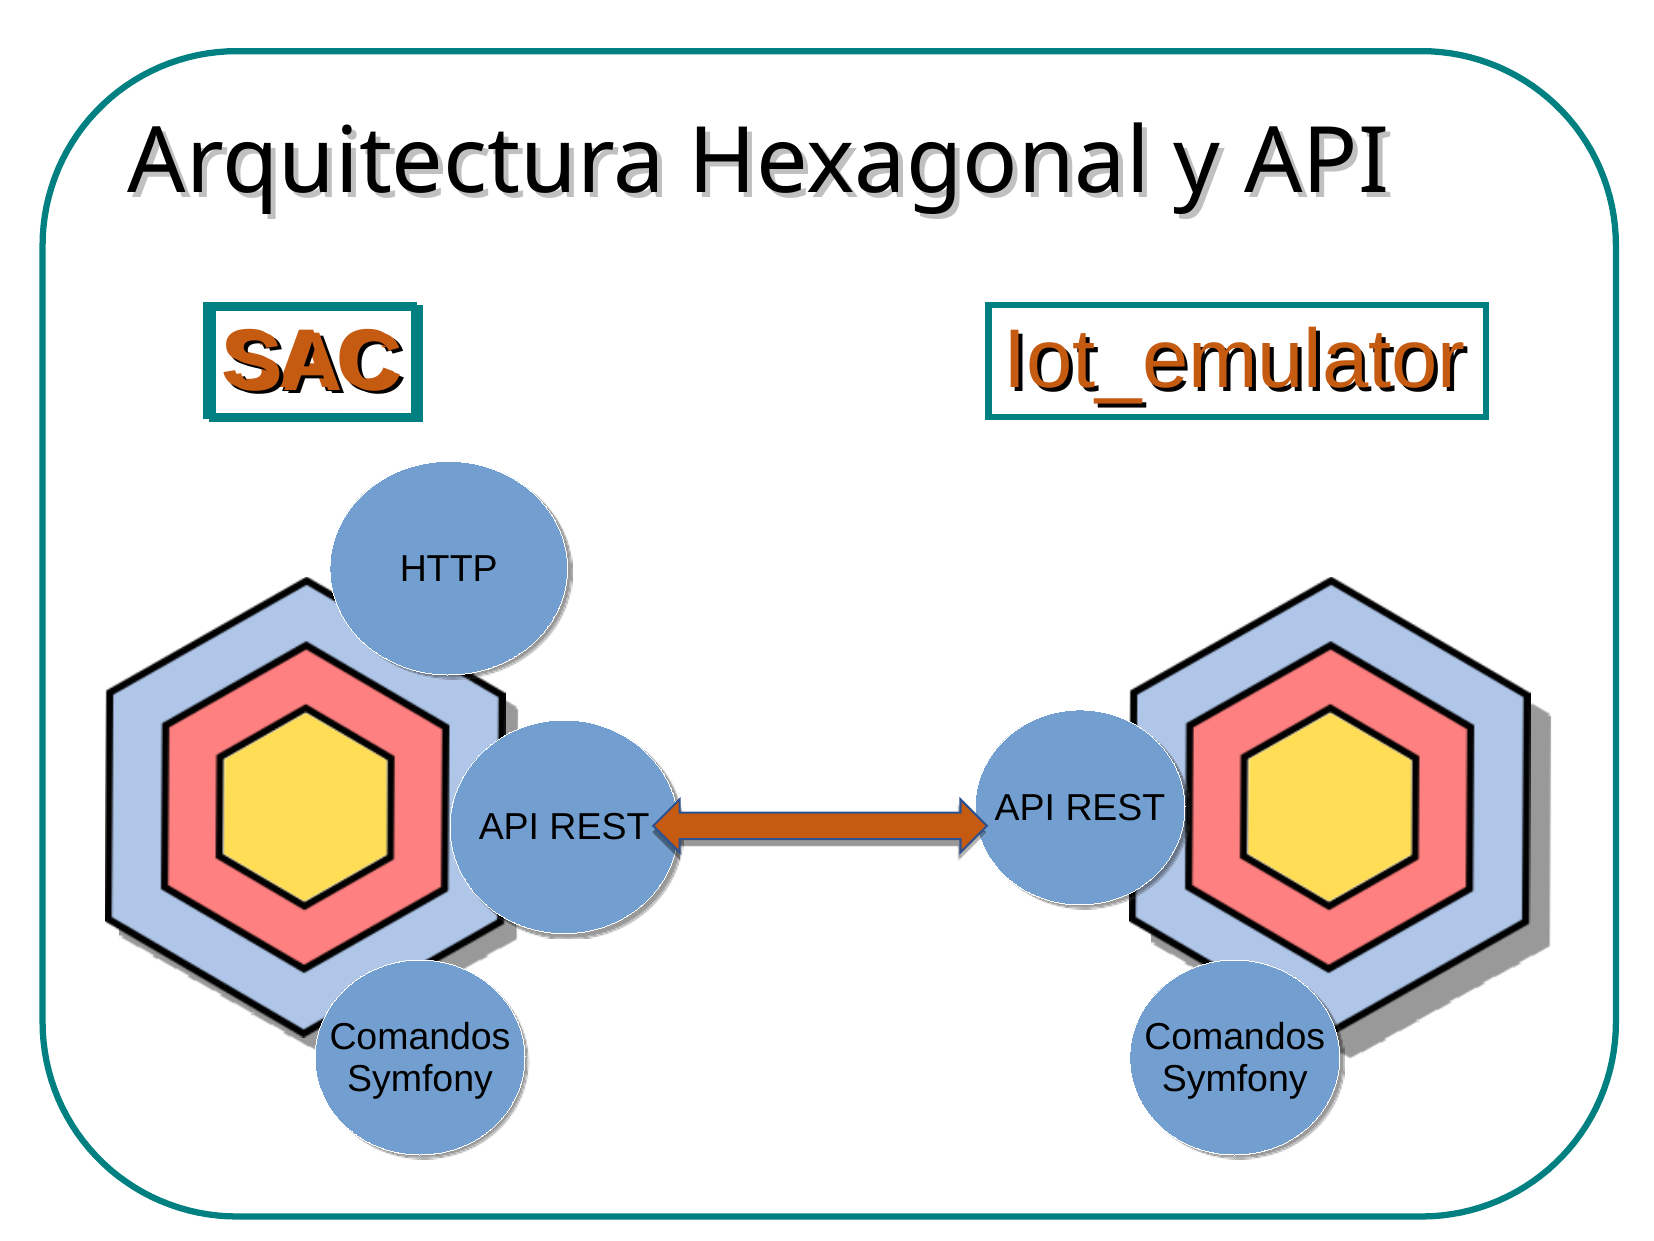

Arquitectura Hexagonal y API
SAC
Iot_emulator
SAC
HTTP
API REST
API REST
Comandos
Symfony
Comandos
Symfony